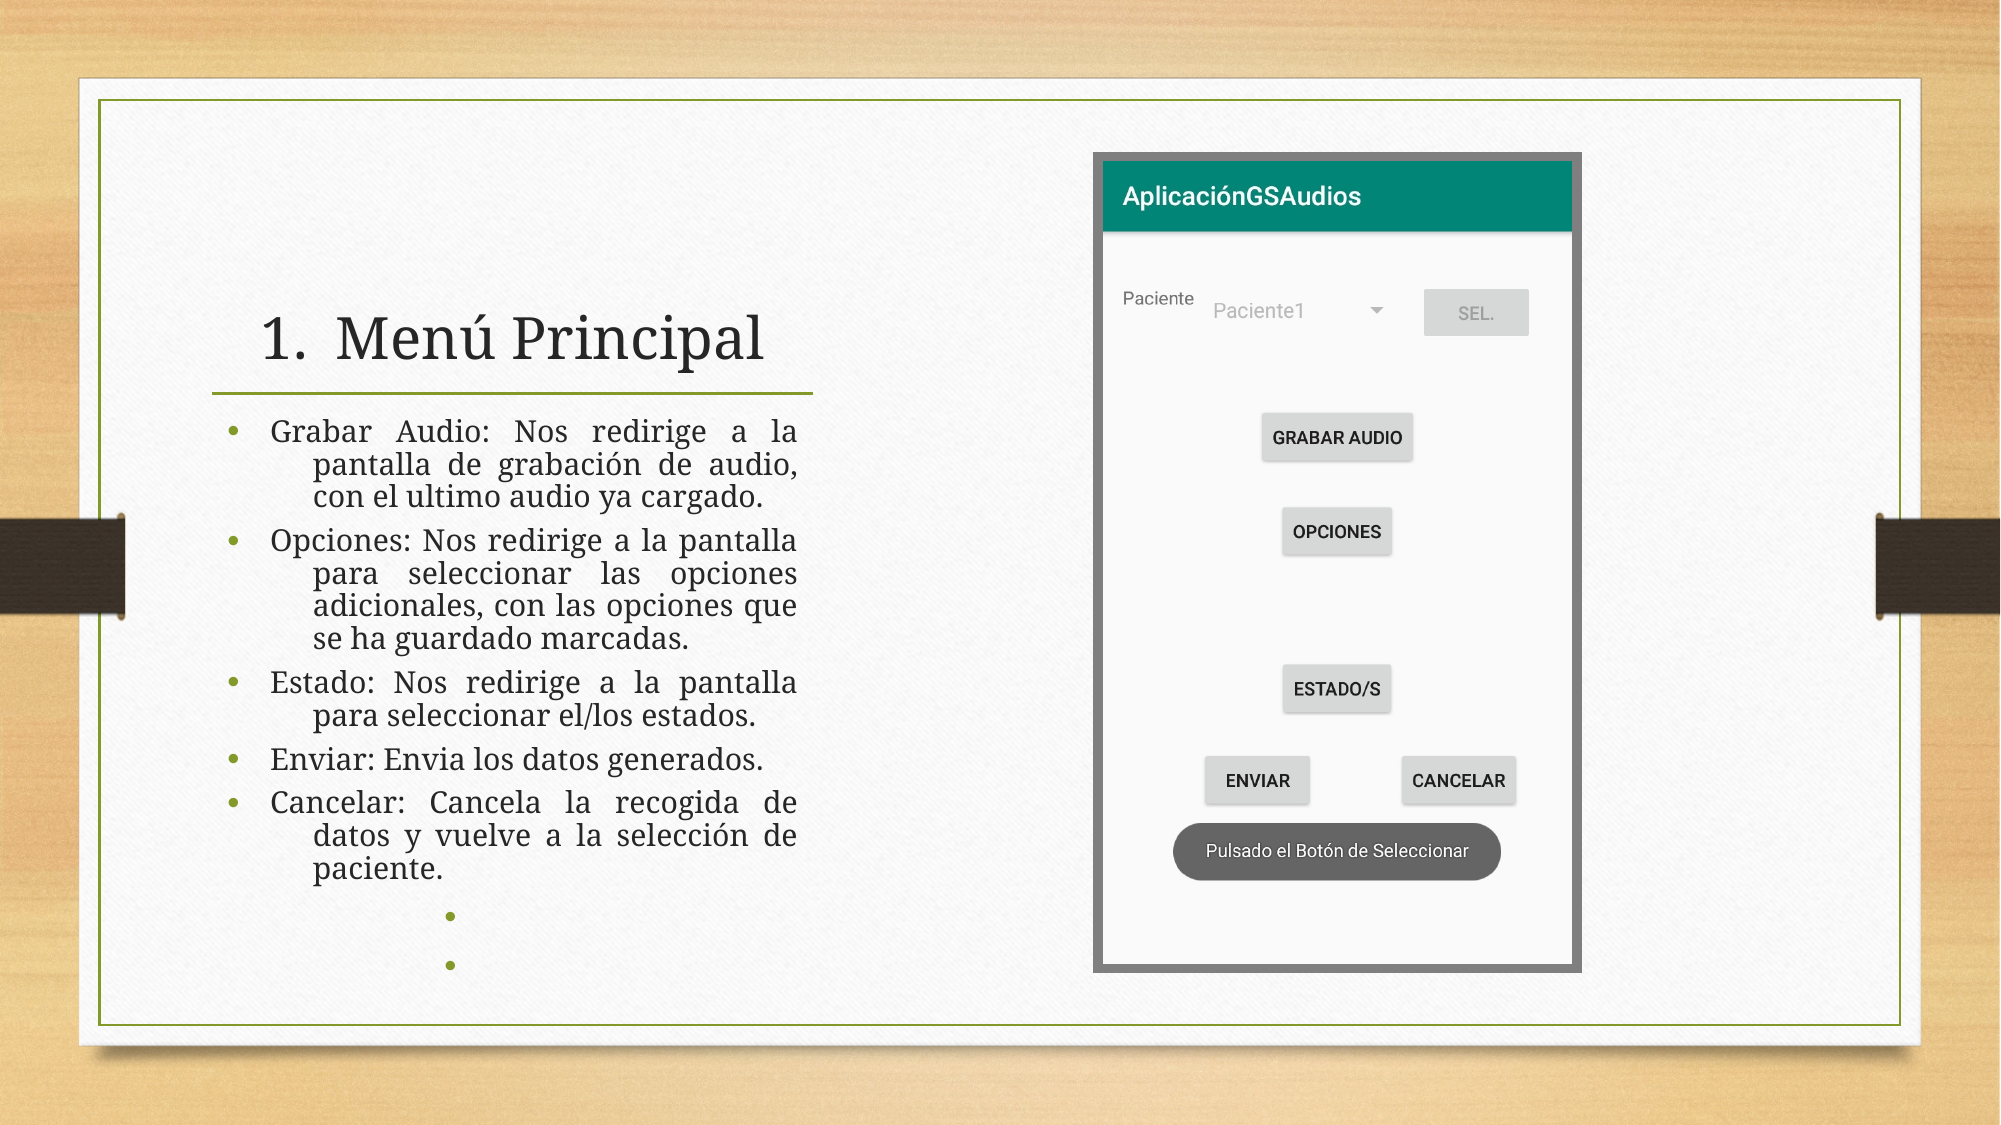

# 1.	Menú Principal
Grabar Audio: Nos redirige a la pantalla de grabación de audio, con el ultimo audio ya cargado.
Opciones: Nos redirige a la pantalla para seleccionar las opciones adicionales, con las opciones que se ha guardado marcadas.
Estado: Nos redirige a la pantalla para seleccionar el/los estados.
Enviar: Envia los datos generados.
Cancelar: Cancela la recogida de datos y vuelve a la selección de paciente.